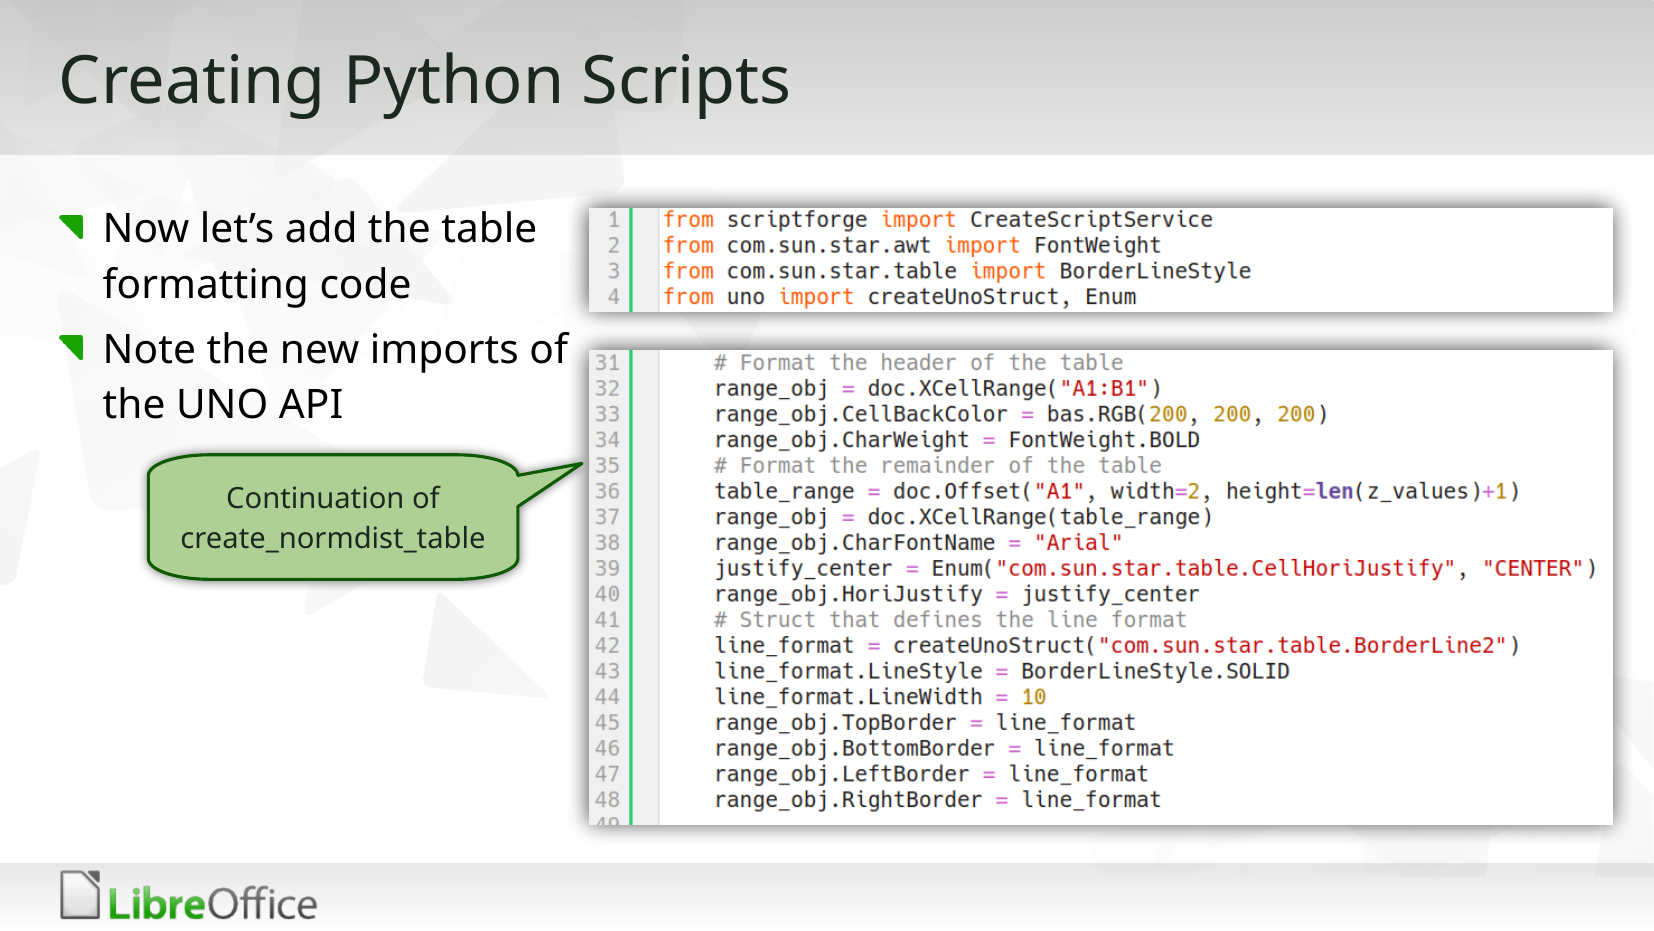

# Creating Python Scripts
Now let’s add the table formatting code
Note the new imports of the UNO API
Continuation of create_normdist_table